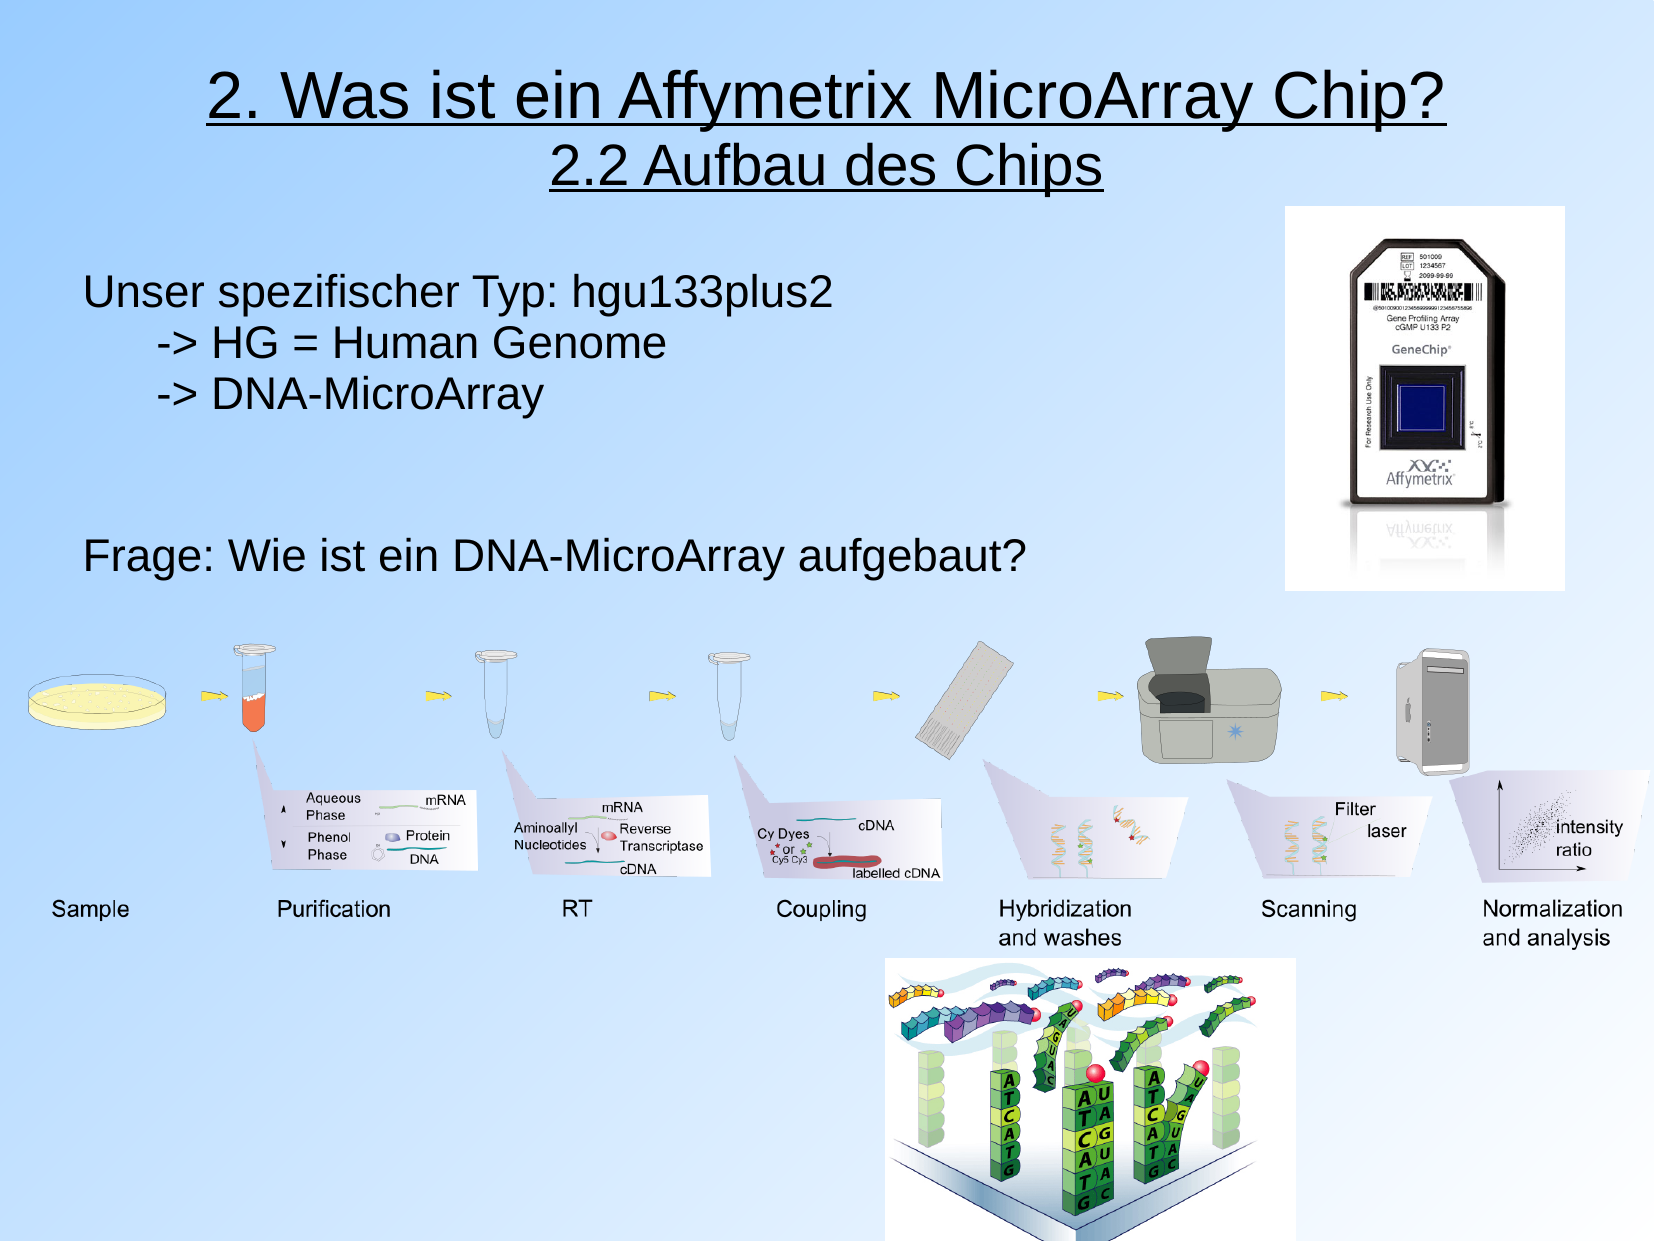

# 2. Was ist ein Affymetrix MicroArray Chip? 2.2 Aufbau des Chips
Unser spezifischer Typ: hgu133plus2
	-> HG = Human Genome
	-> DNA-MicroArray
Frage: Wie ist ein DNA-MicroArray aufgebaut?